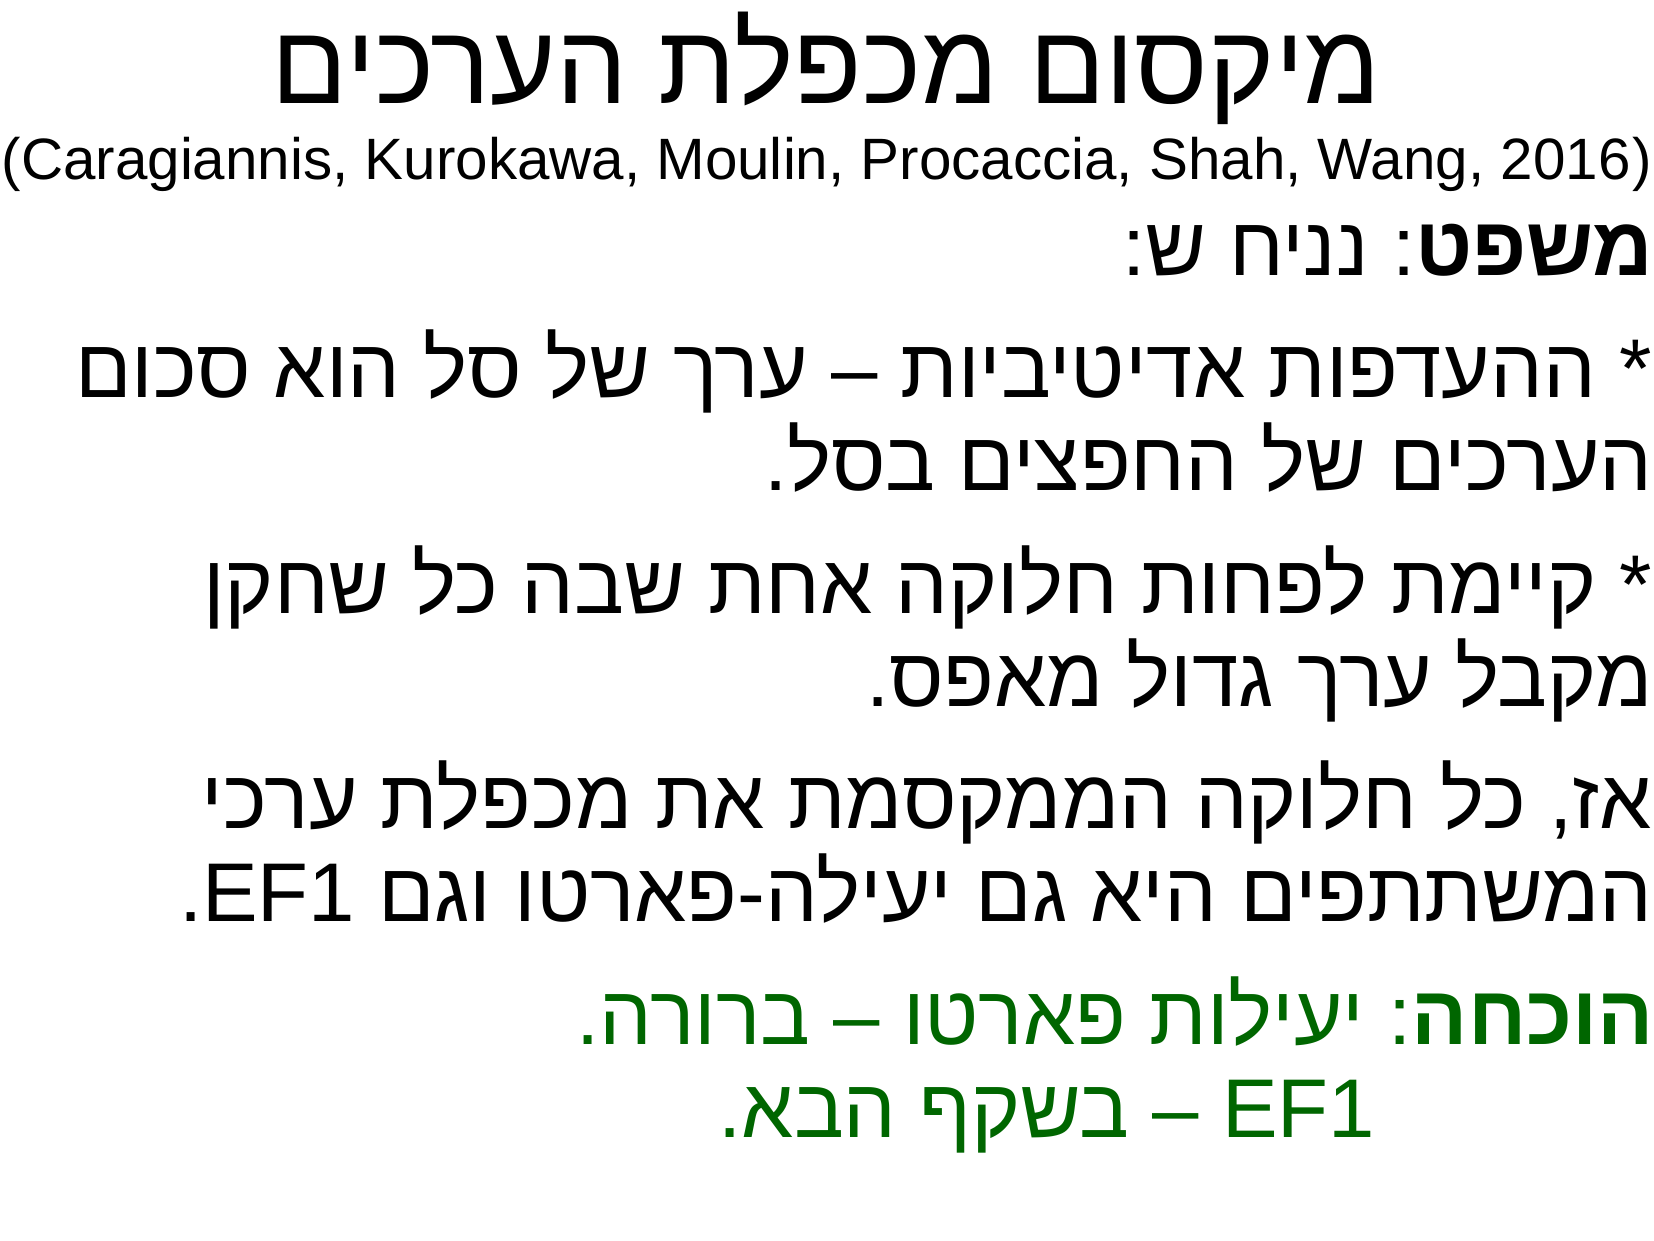

מיקסום מכפלת הערכים
(Caragiannis, Kurokawa, Moulin, Procaccia, Shah, Wang, 2016)
# משפט: נניח ש:
* ההעדפות אדיטיביות – ערך של סל הוא סכום הערכים של החפצים בסל.
* קיימת לפחות חלוקה אחת שבה כל שחקן מקבל ערך גדול מאפס.
אז, כל חלוקה הממקסמת את מכפלת ערכי המשתתפים היא גם יעילה-פארטו וגם EF1.
הוכחה: יעילות פארטו – ברורה.
 EF1 – בשקף הבא.